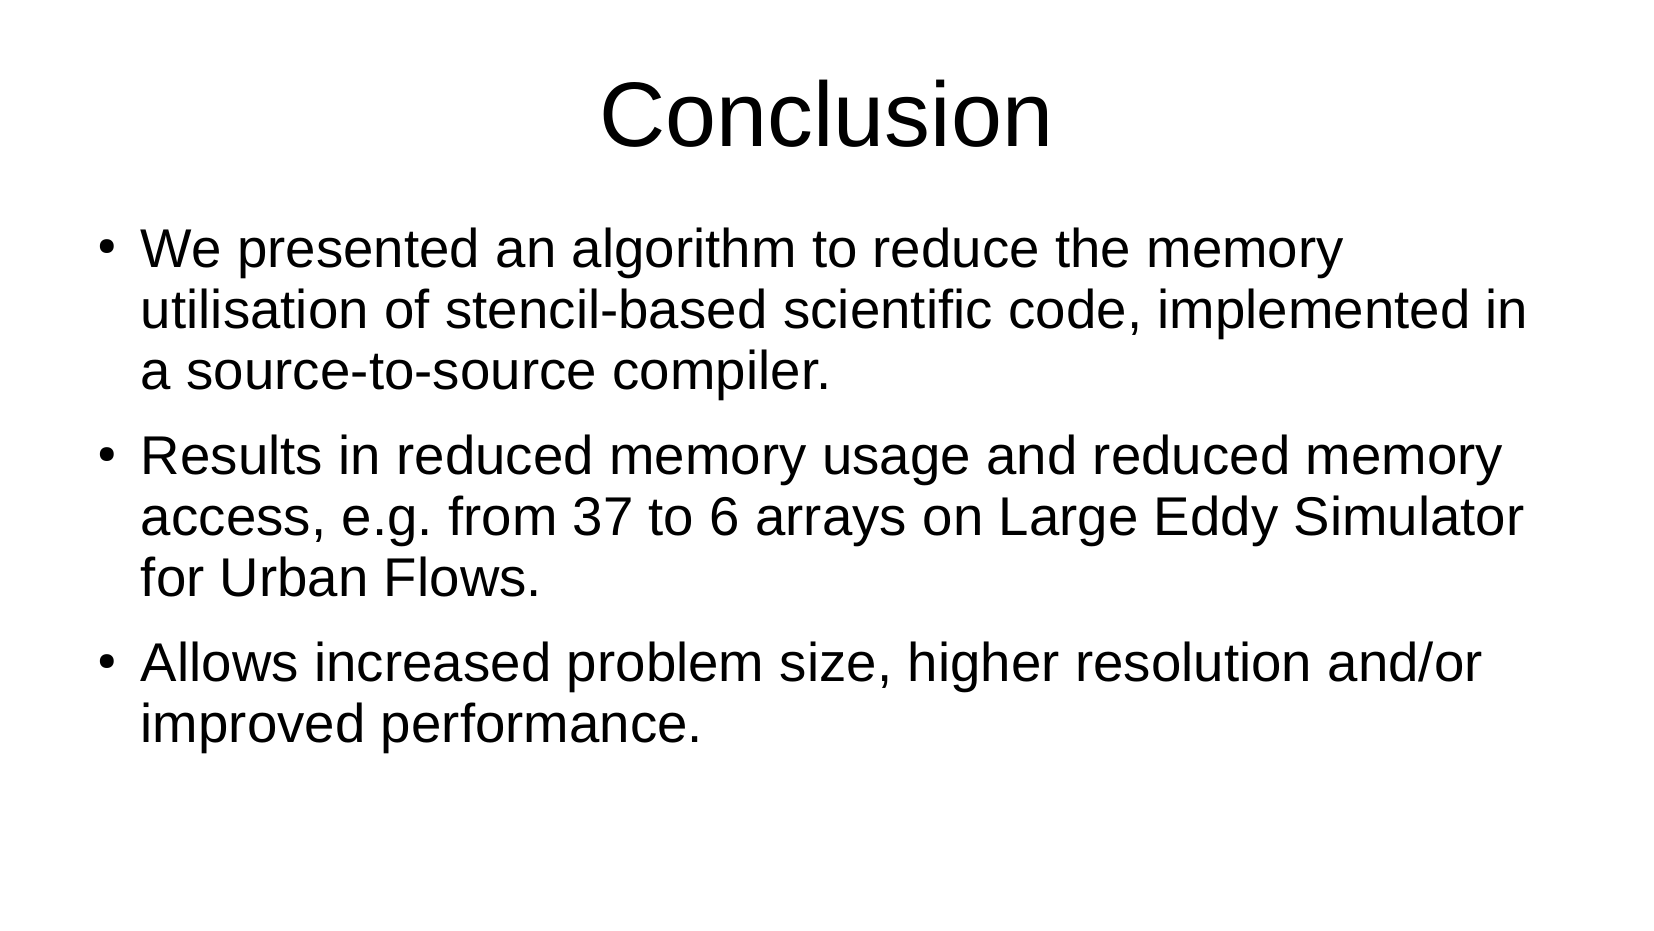

# Conclusion
We presented an algorithm to reduce the memory utilisation of stencil-based scientific code, implemented in a source-to-source compiler.
Results in reduced memory usage and reduced memory access, e.g. from 37 to 6 arrays on Large Eddy Simulator for Urban Flows.
Allows increased problem size, higher resolution and/or improved performance.